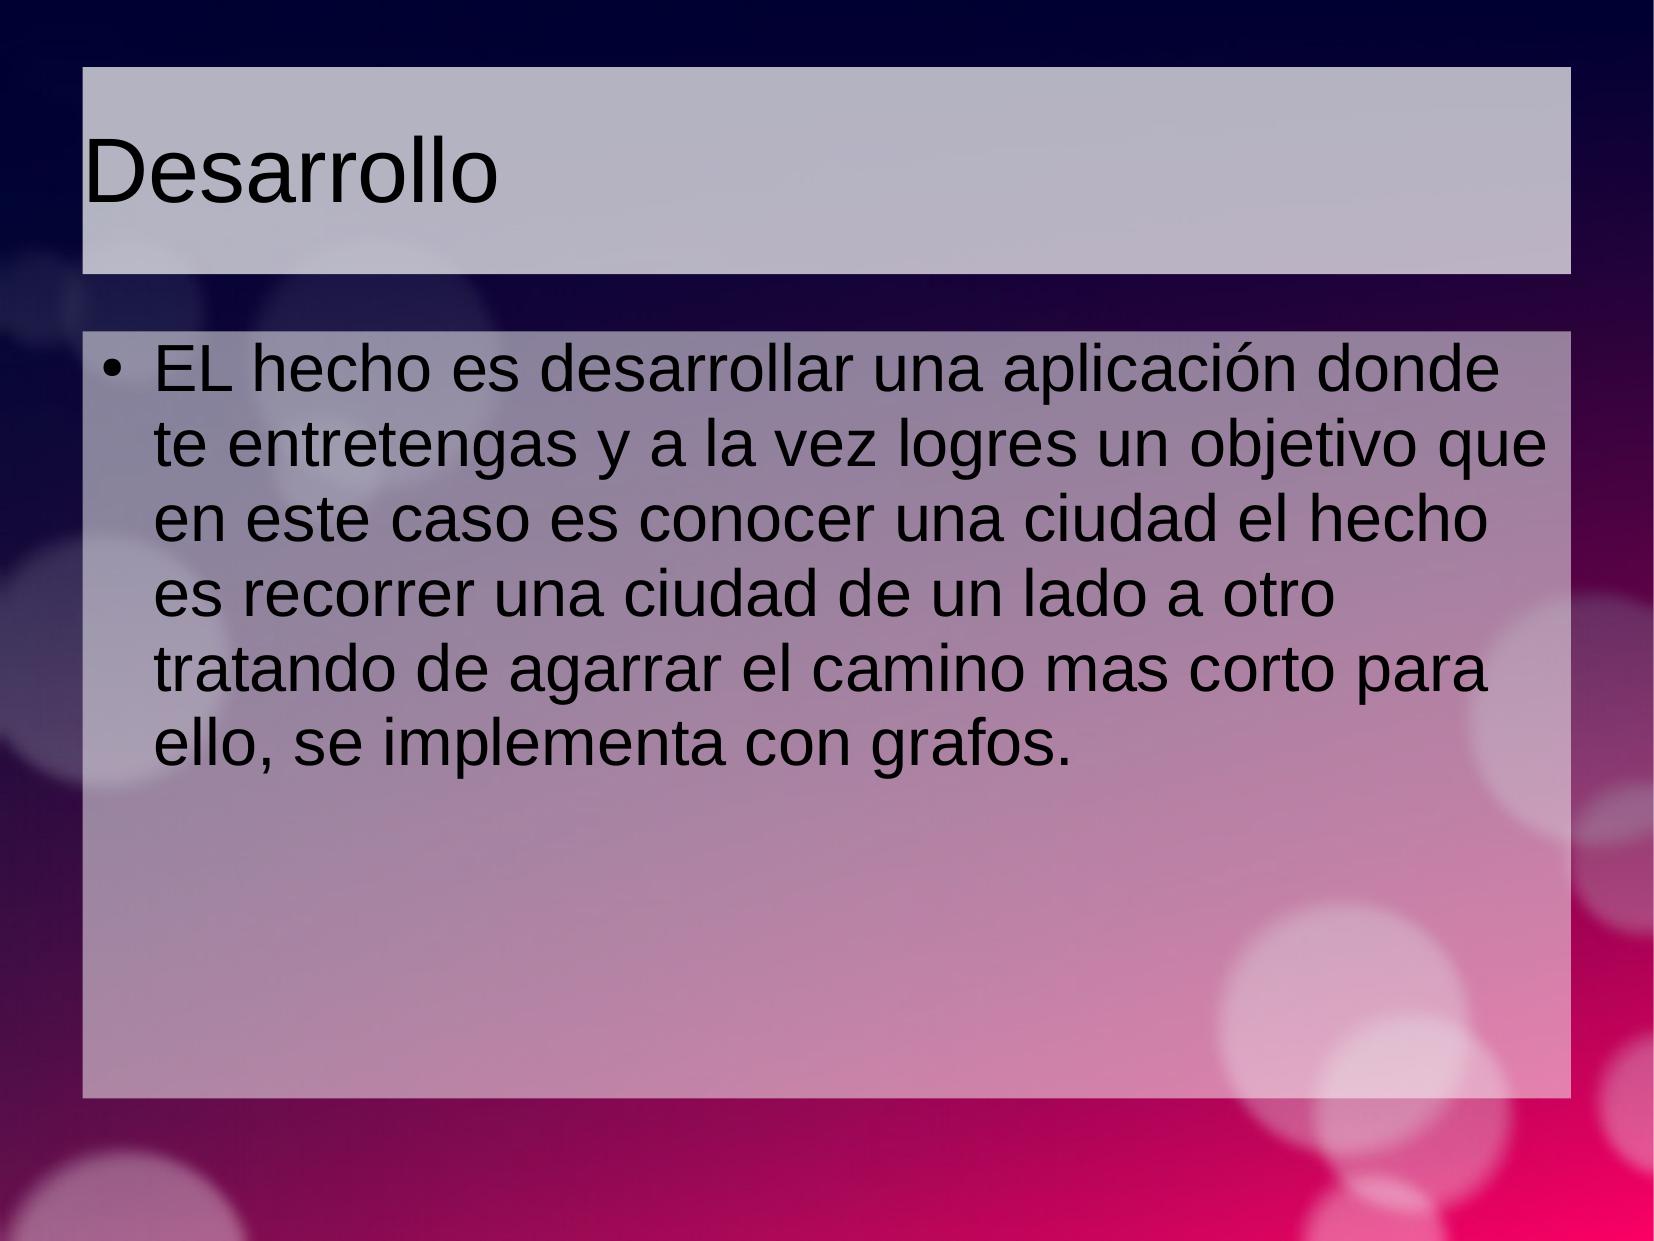

# Desarrollo
EL hecho es desarrollar una aplicación donde te entretengas y a la vez logres un objetivo que en este caso es conocer una ciudad el hecho es recorrer una ciudad de un lado a otro tratando de agarrar el camino mas corto para ello, se implementa con grafos.